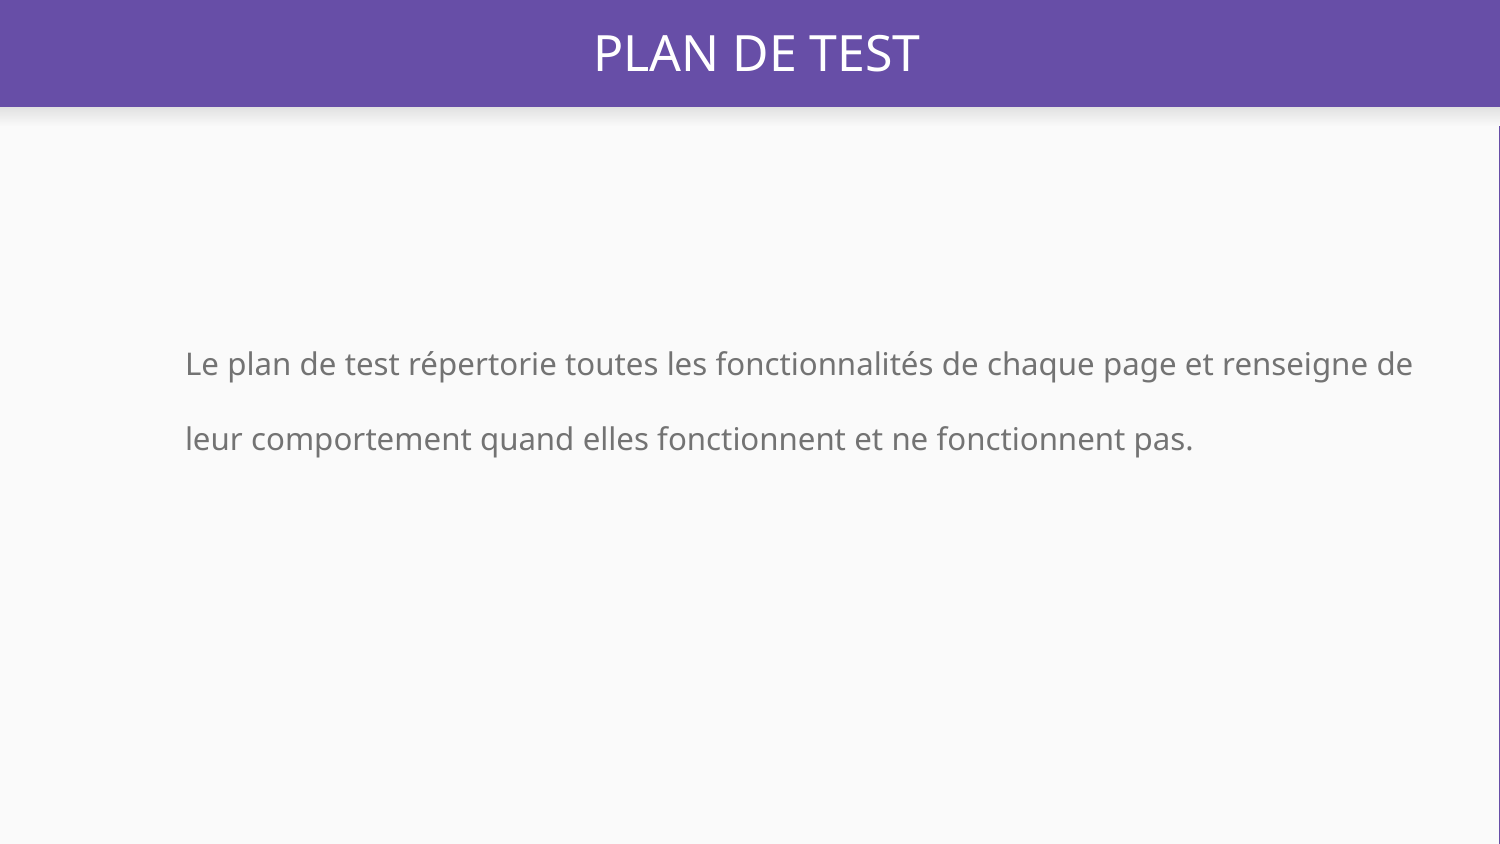

# PLAN DE TEST
Le plan de test répertorie toutes les fonctionnalités de chaque page et renseigne de leur comportement quand elles fonctionnent et ne fonctionnent pas.